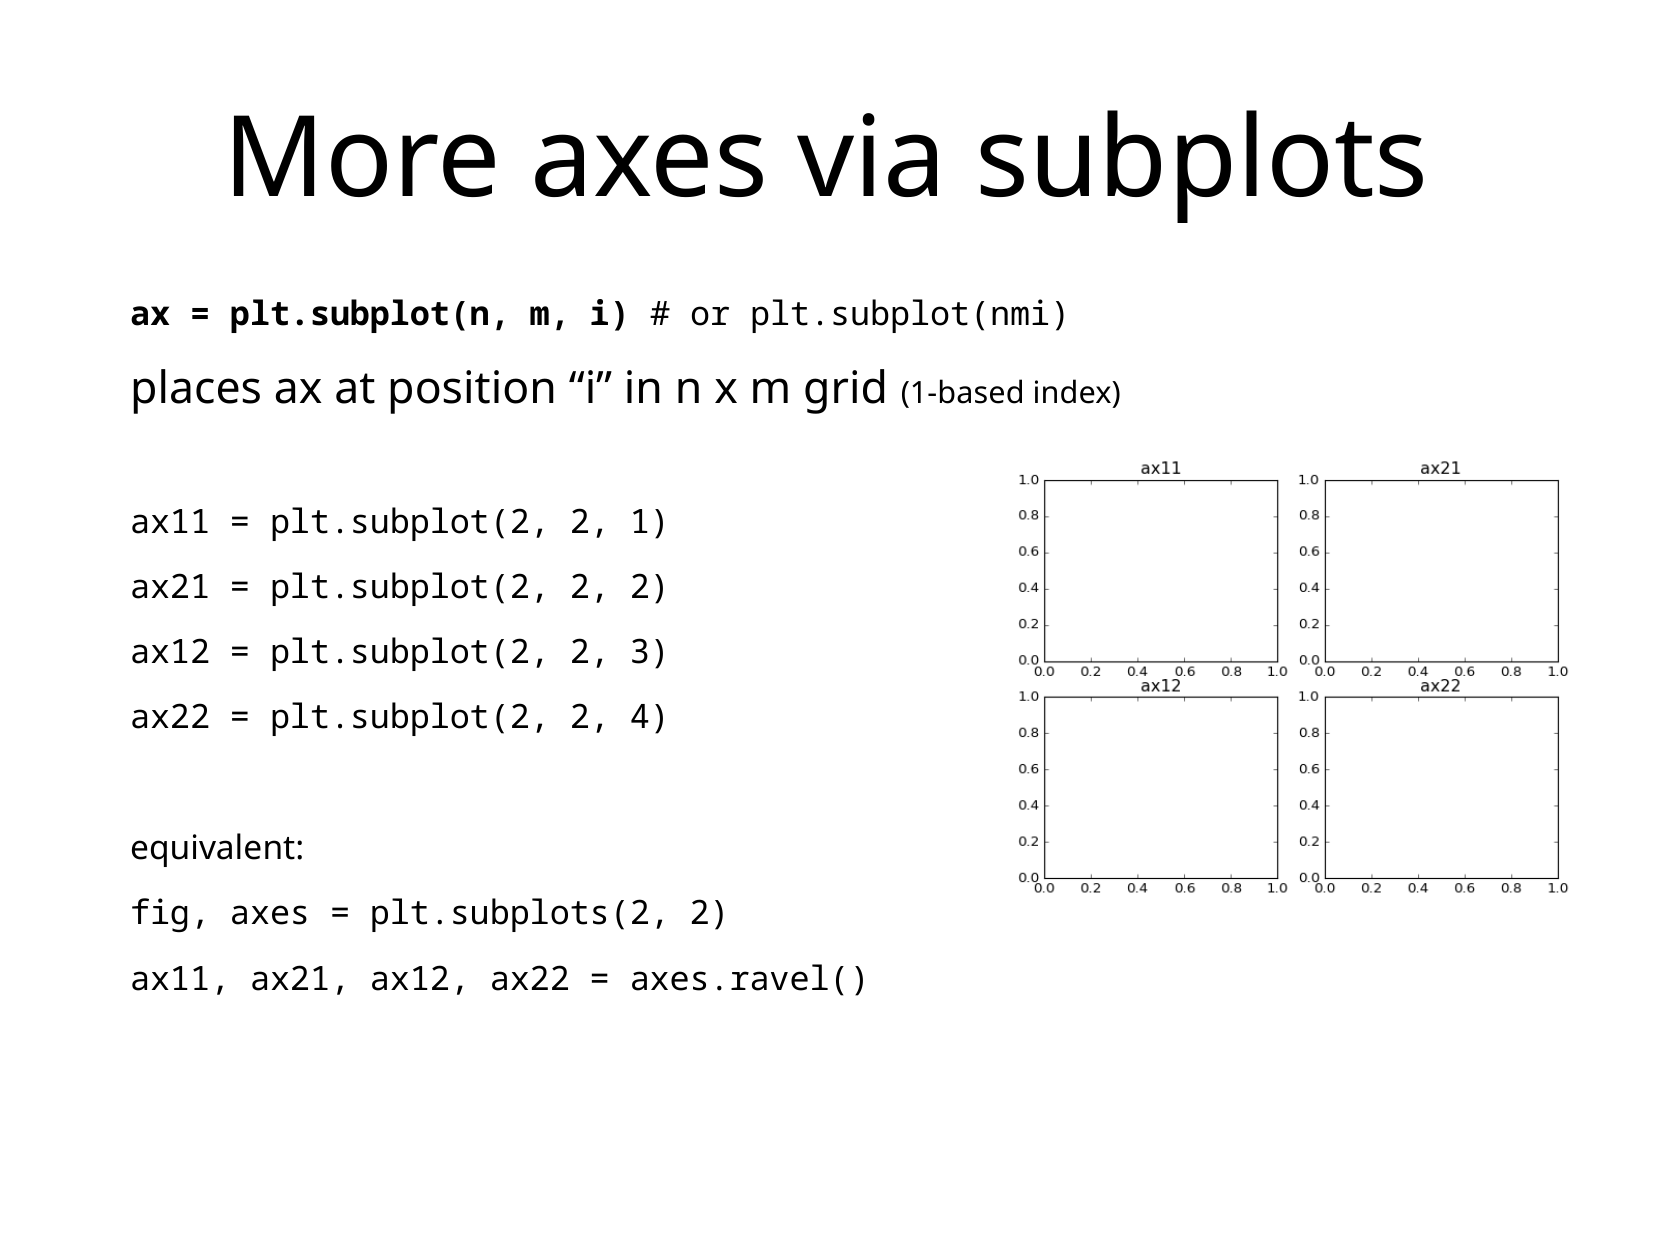

# More axes via subplots
ax = plt.subplot(n, m, i) # or plt.subplot(nmi)
places ax at position “i” in n x m grid (1-based index)
ax11 = plt.subplot(2, 2, 1)
ax21 = plt.subplot(2, 2, 2)
ax12 = plt.subplot(2, 2, 3)
ax22 = plt.subplot(2, 2, 4)
equivalent:
fig, axes = plt.subplots(2, 2)
ax11, ax21, ax12, ax22 = axes.ravel()